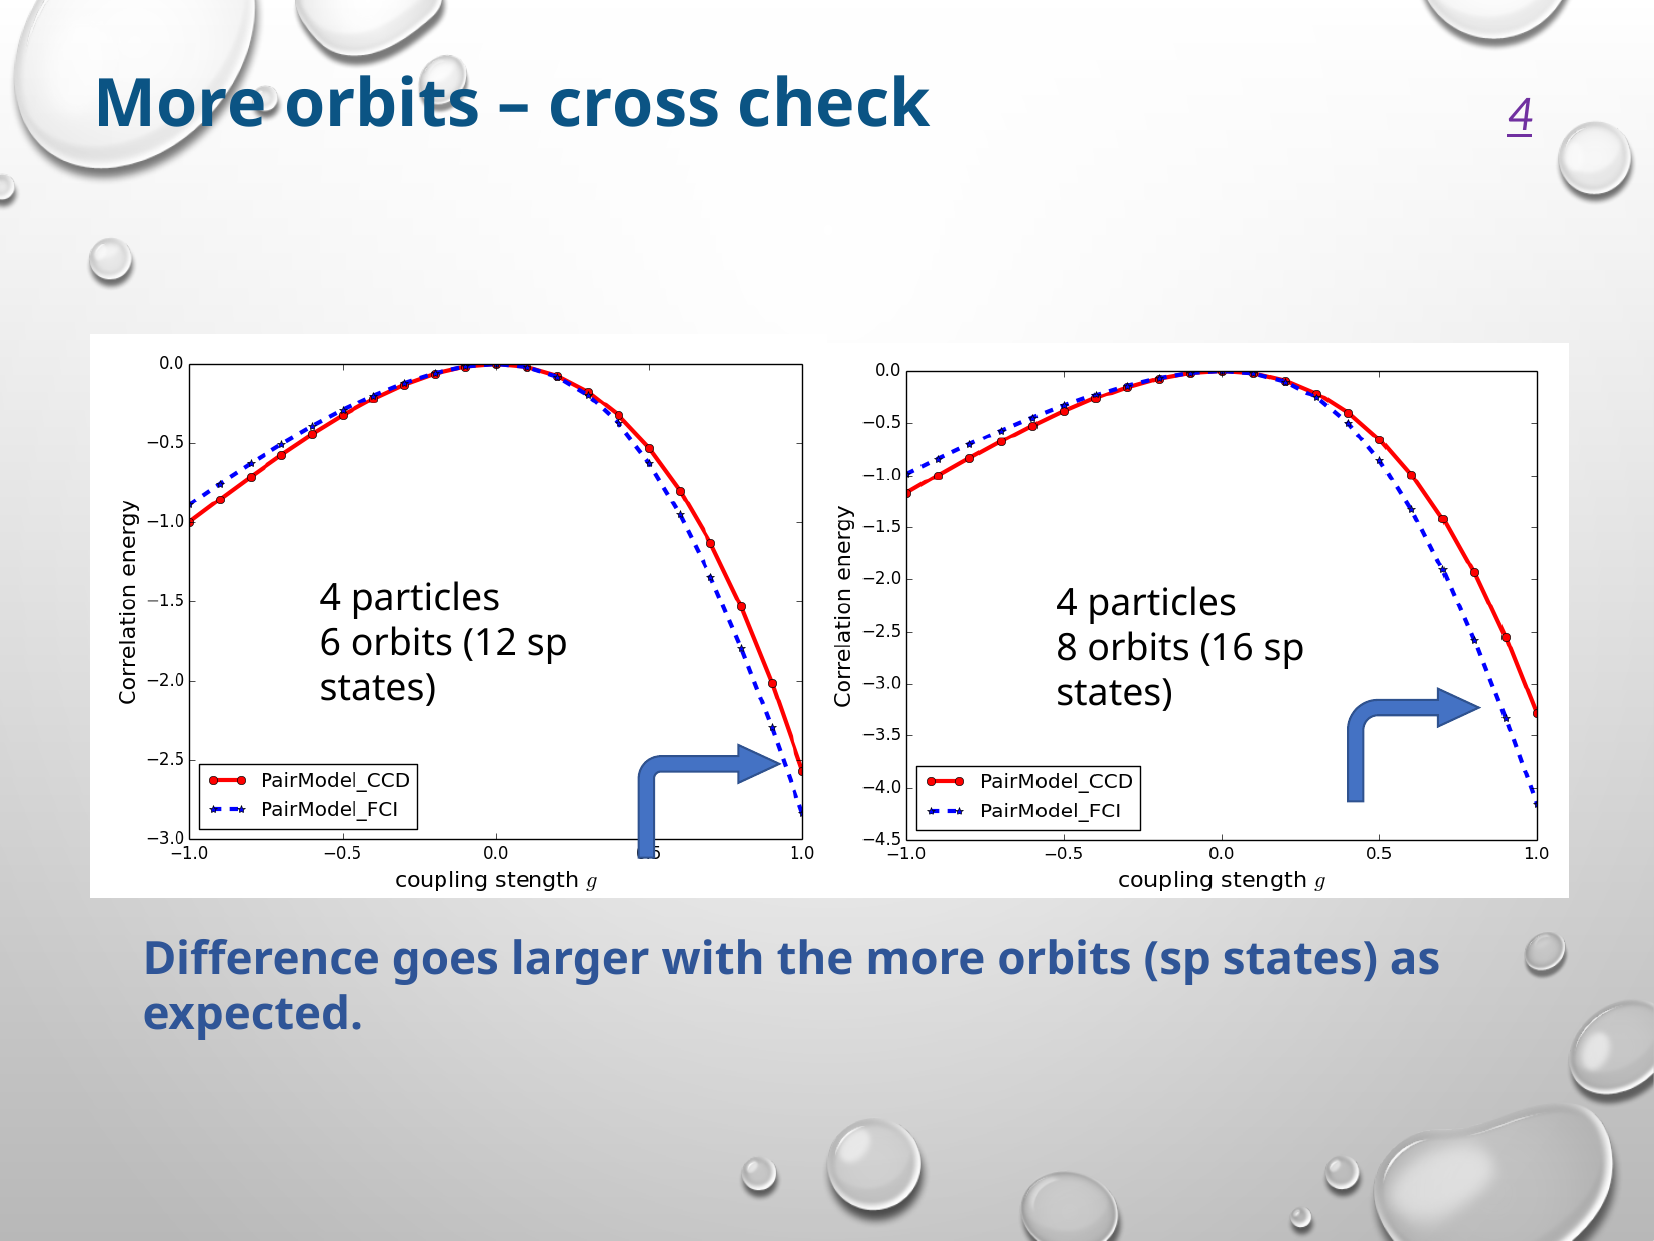

More orbits – cross check
4
4 particles
6 orbits (12 sp states)
4 particles
8 orbits (16 sp states)
Difference goes larger with the more orbits (sp states) as expected.